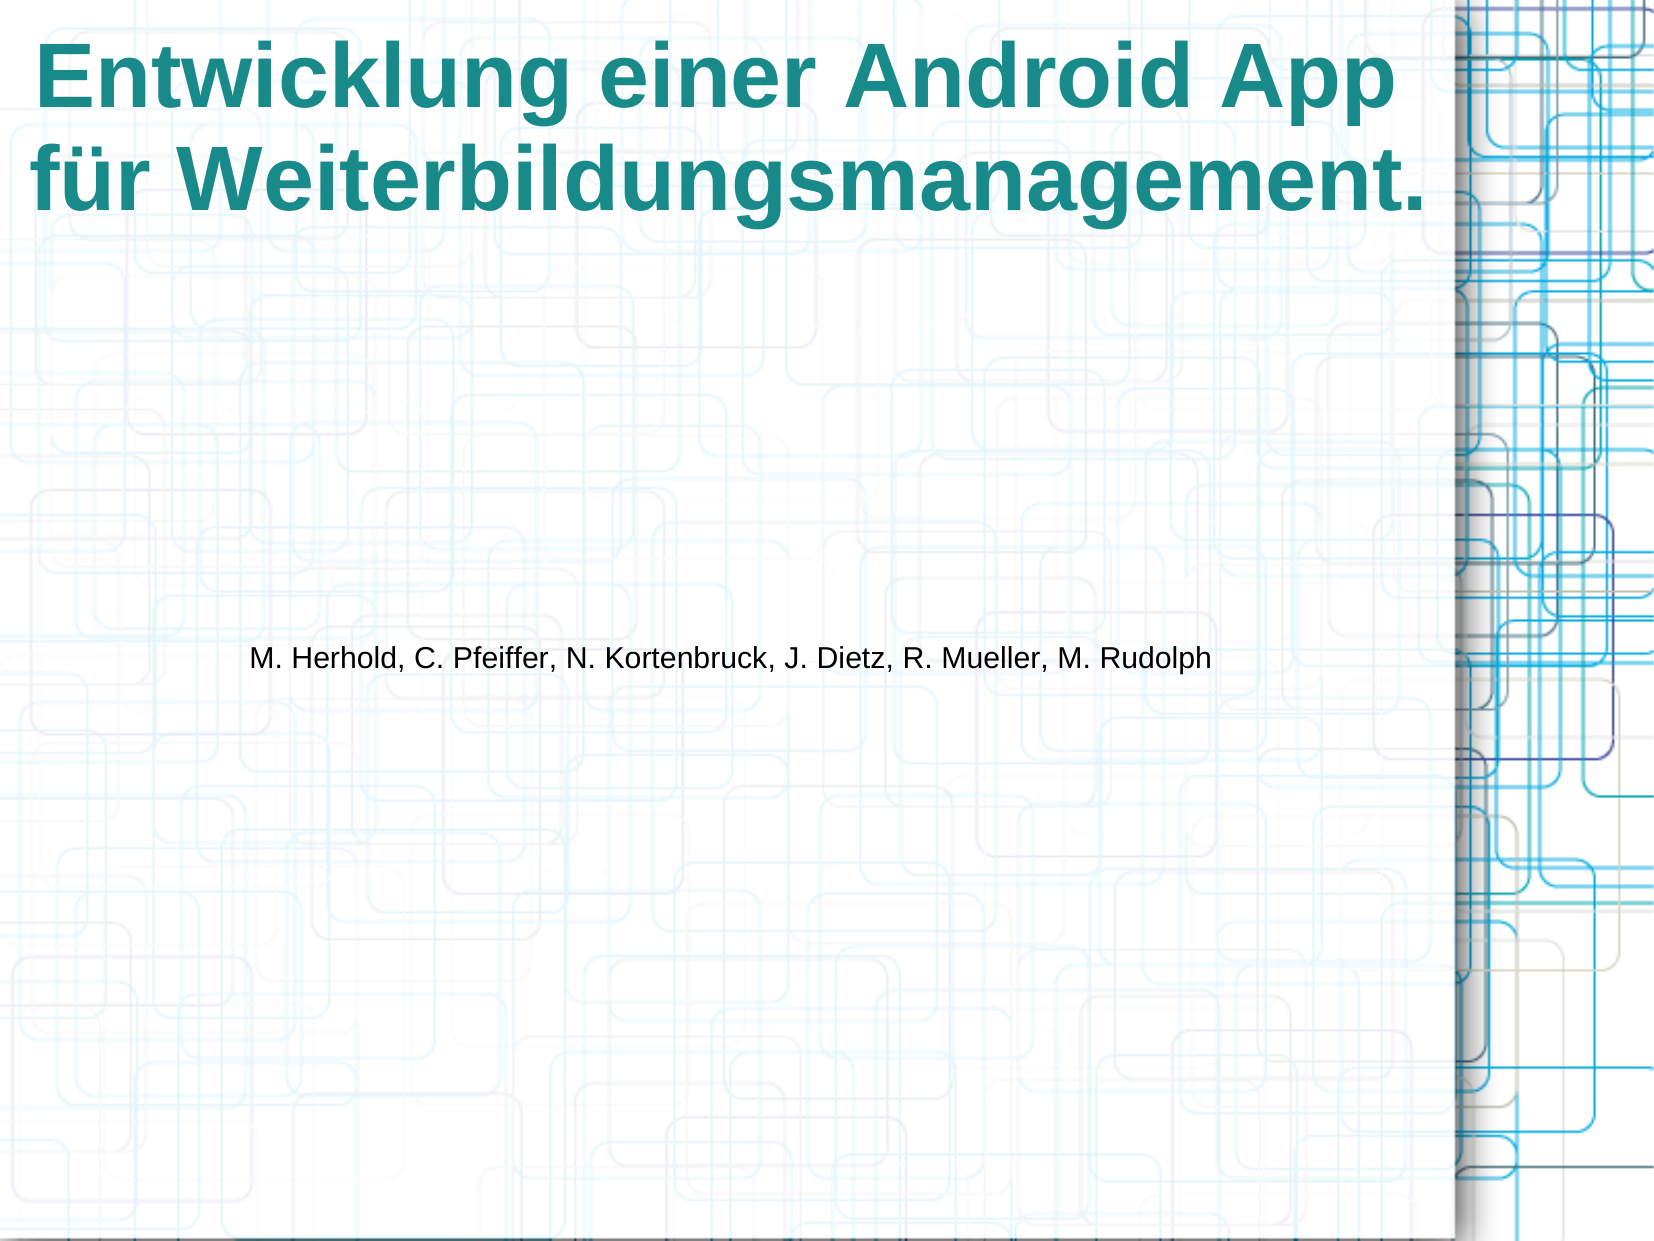

# Entwicklung einer Android App für Weiterbildungsmanagement.
M. Herhold, C. Pfeiffer, N. Kortenbruck, J. Dietz, R. Mueller, M. Rudolph